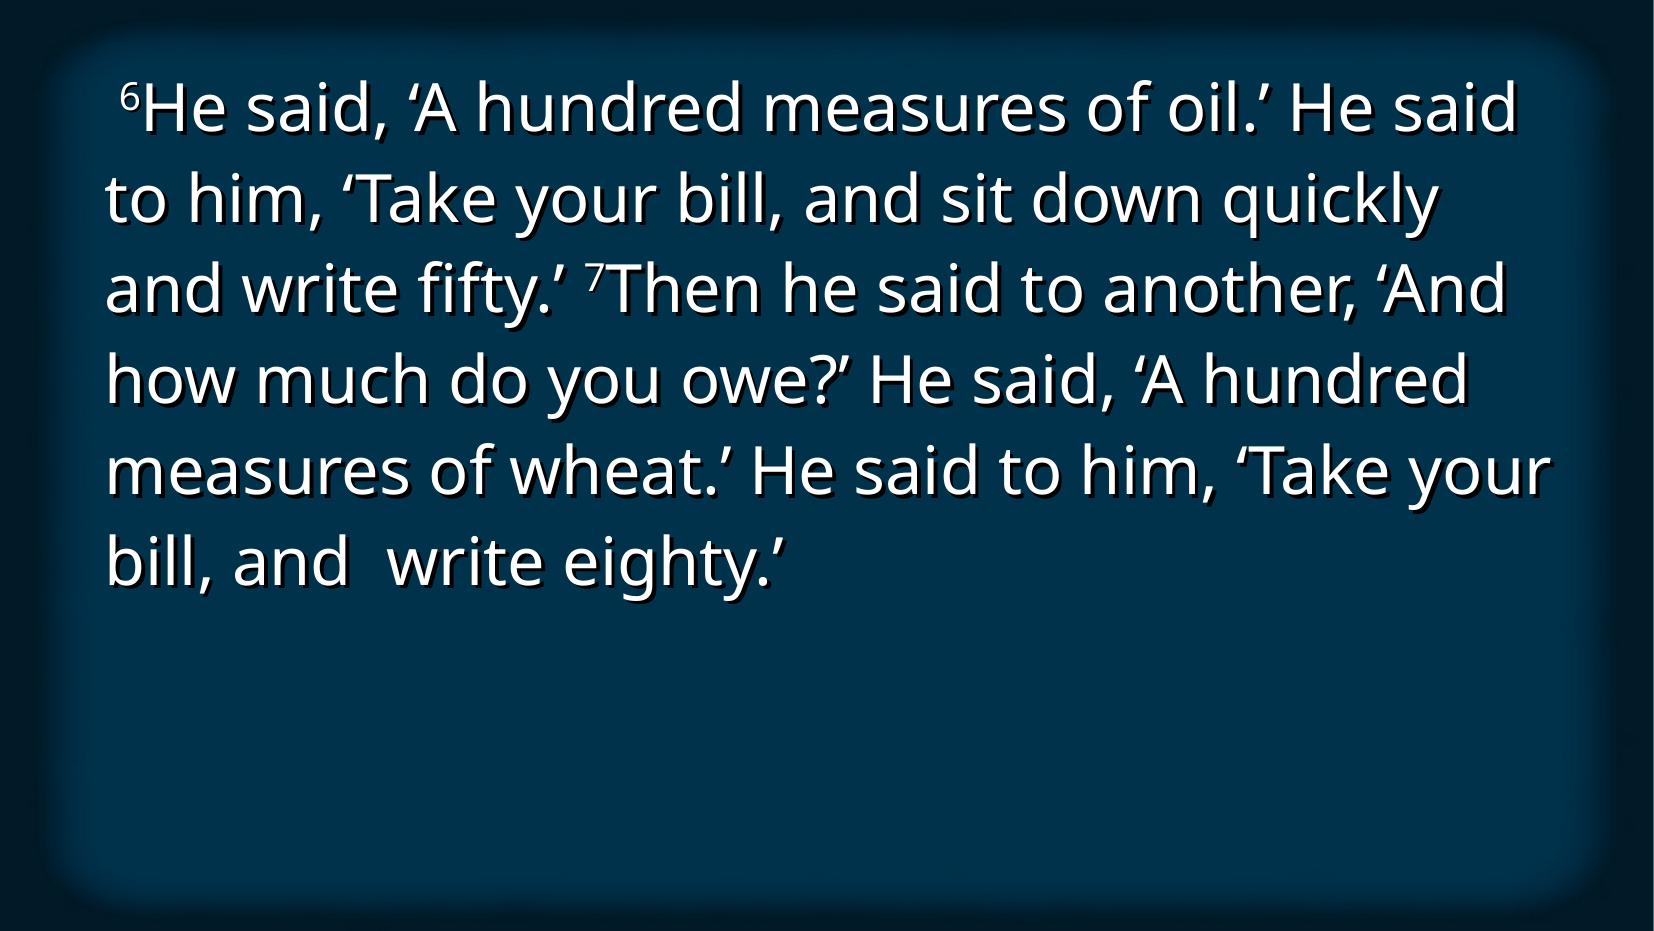

6He said, ‘A hundred measures of oil.’ He said to him, ‘Take your bill, and sit down quickly and write fifty.’ 7Then he said to another, ‘And how much do you owe?’ He said, ‘A hundred measures of wheat.’ He said to him, ‘Take your bill, and write eighty.’